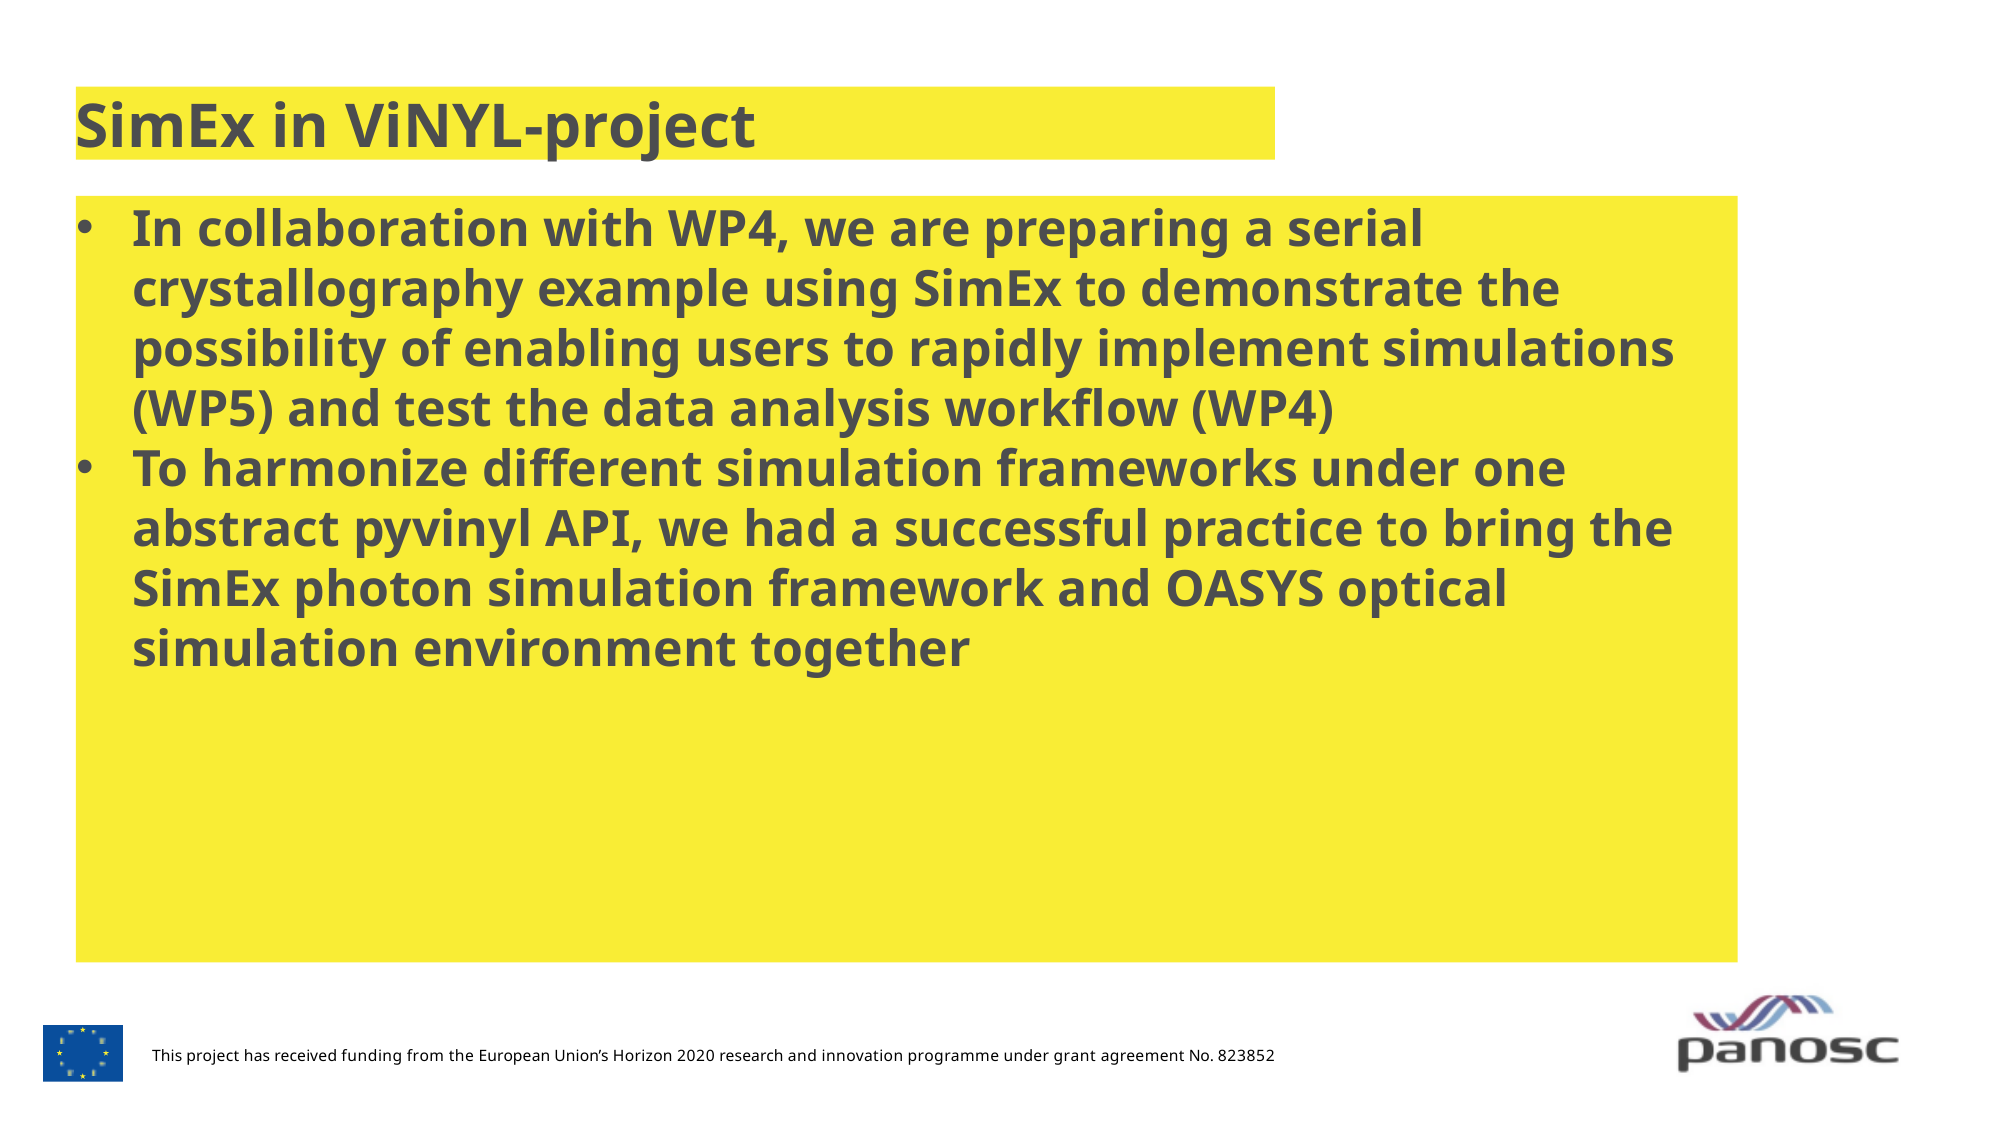

SimEx in ViNYL-project
In collaboration with WP4, we are preparing a serial crystallography example using SimEx to demonstrate the possibility of enabling users to rapidly implement simulations (WP5) and test the data analysis workflow (WP4)
To harmonize different simulation frameworks under one abstract pyvinyl API, we had a successful practice to bring the SimEx photon simulation framework and OASYS optical simulation environment together